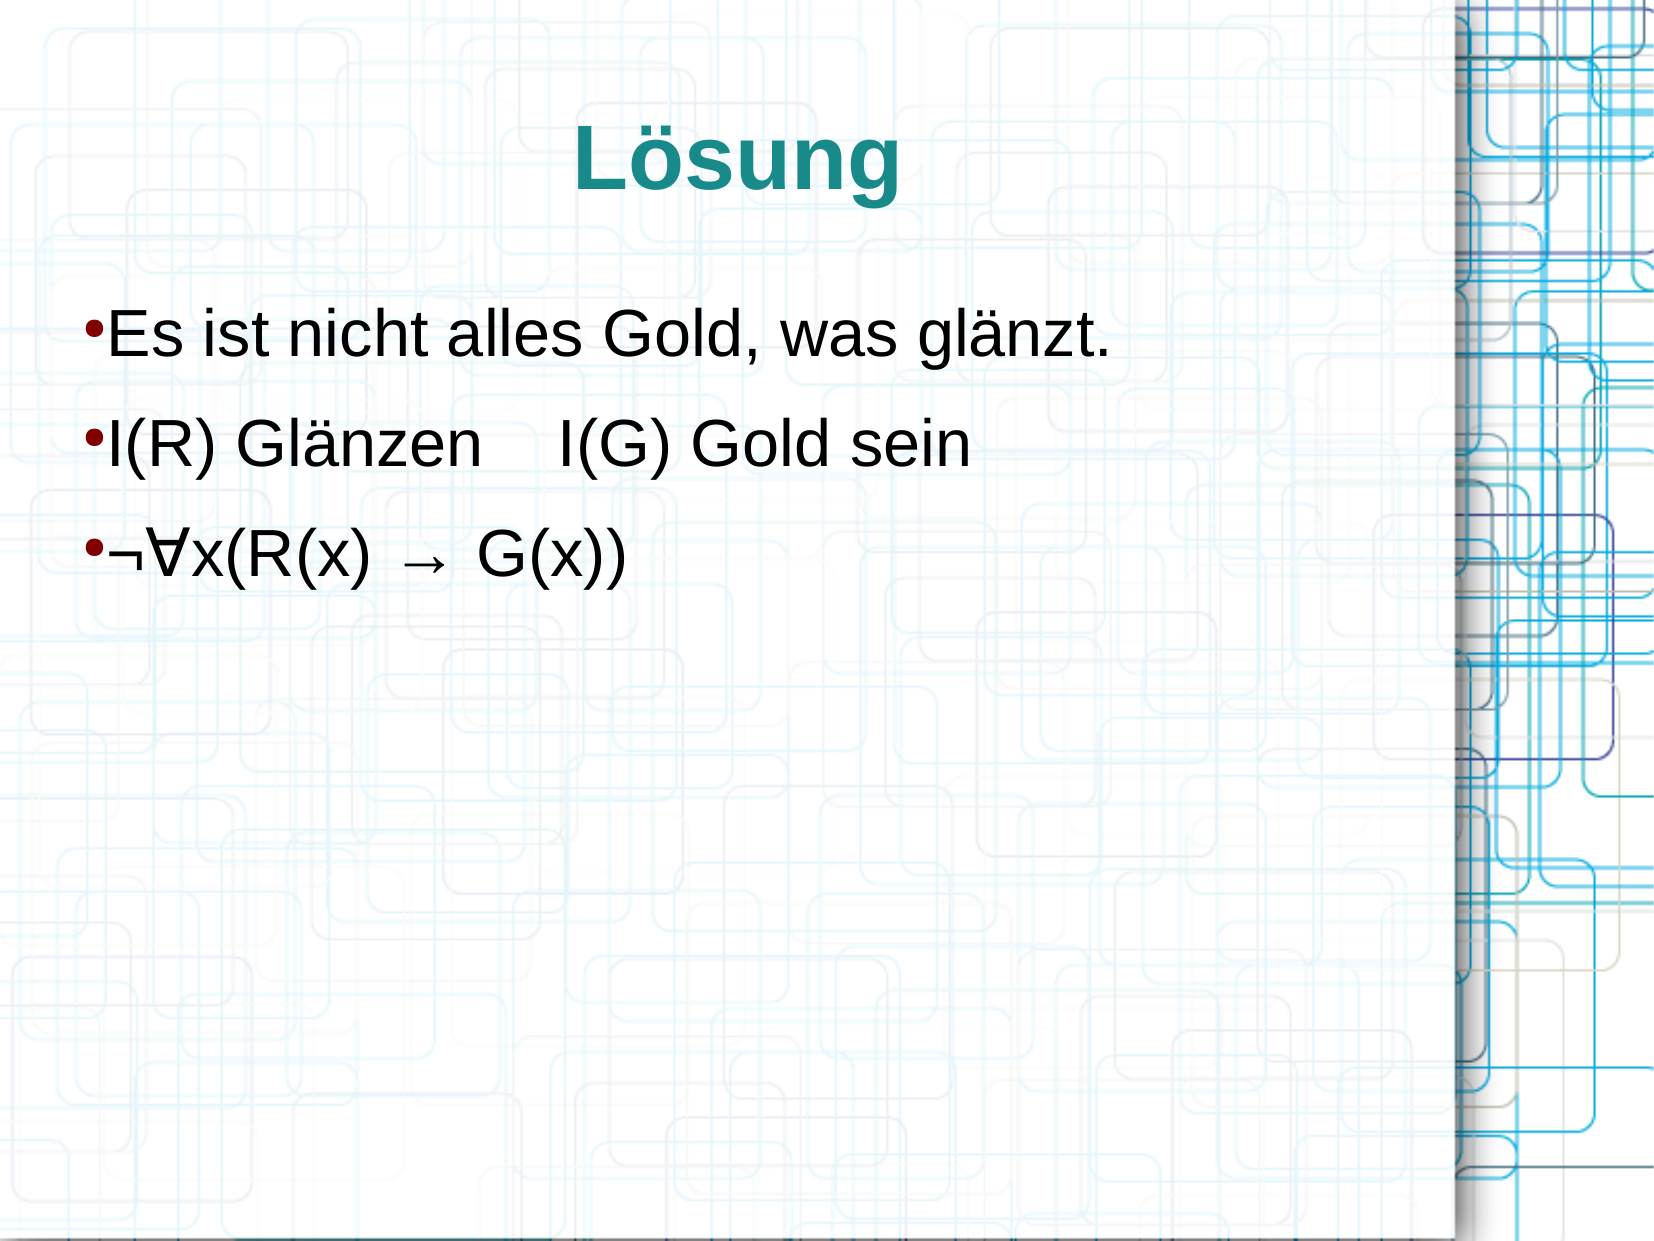

# Lösung
Es ist nicht alles Gold, was glänzt.
I(R) Glänzen I(G) Gold sein
¬∀x(R(x) → G(x))